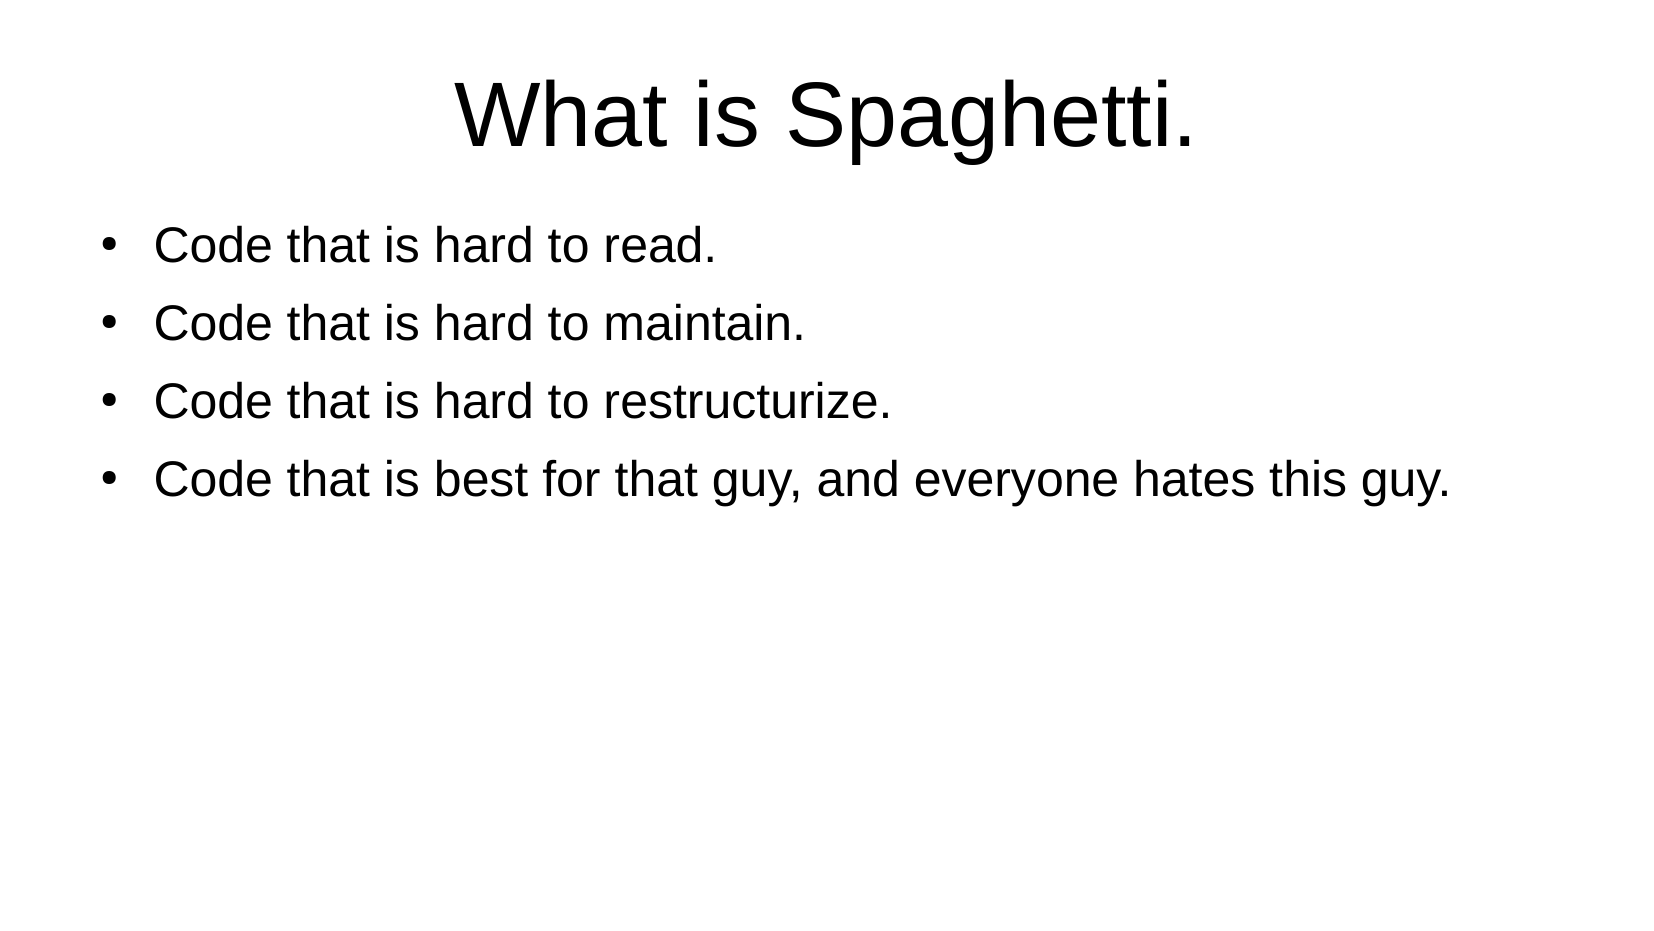

# What is Spaghetti.
Code that is hard to read.
Code that is hard to maintain.
Code that is hard to restructurize.
Code that is best for that guy, and everyone hates this guy.